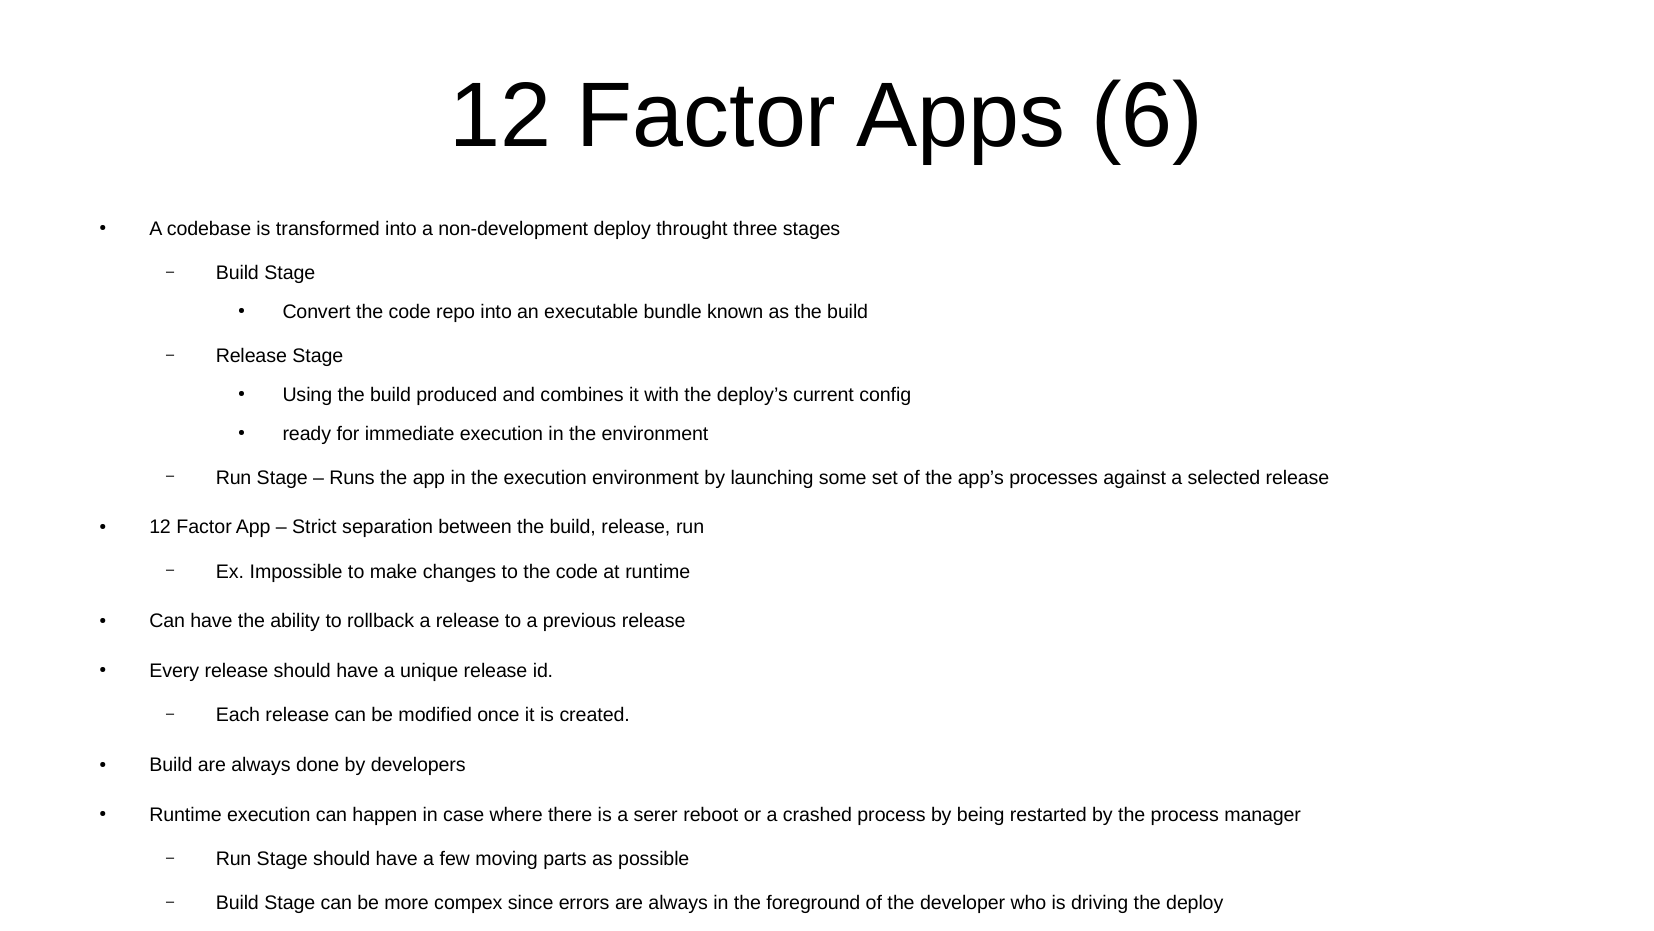

# 12 Factor Apps (6)
A codebase is transformed into a non-development deploy throught three stages
Build Stage
Convert the code repo into an executable bundle known as the build
Release Stage
Using the build produced and combines it with the deploy’s current config
ready for immediate execution in the environment
Run Stage – Runs the app in the execution environment by launching some set of the app’s processes against a selected release
12 Factor App – Strict separation between the build, release, run
Ex. Impossible to make changes to the code at runtime
Can have the ability to rollback a release to a previous release
Every release should have a unique release id.
Each release can be modified once it is created.
Build are always done by developers
Runtime execution can happen in case where there is a serer reboot or a crashed process by being restarted by the process manager
Run Stage should have a few moving parts as possible
Build Stage can be more compex since errors are always in the foreground of the developer who is driving the deploy